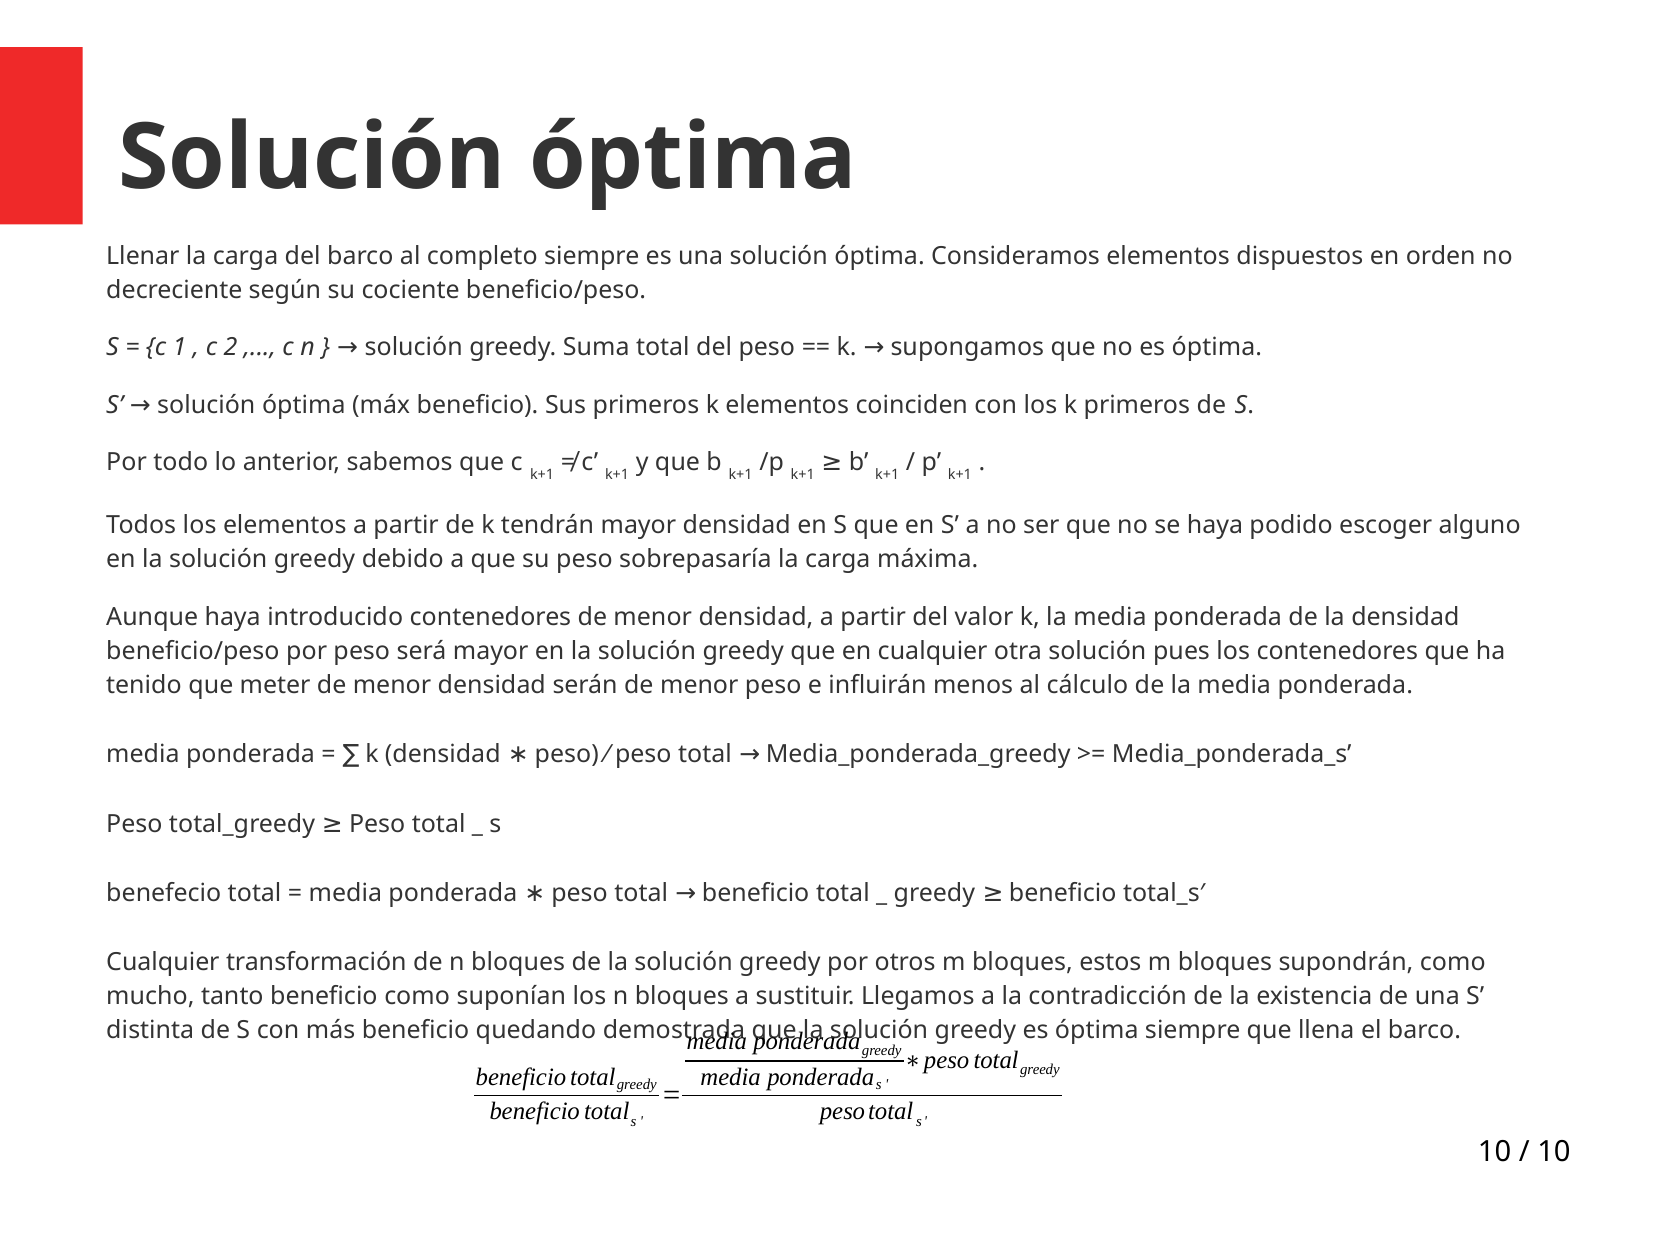

# Solución óptima
Llenar la carga del barco al completo siempre es una solución óptima. Consideramos elementos dispuestos en orden no decreciente según su cociente beneficio/peso.
S = {c 1 , c 2 ,..., c n } → solución greedy. Suma total del peso == k. → supongamos que no es óptima.
S’ → solución óptima (máx beneficio). Sus primeros k elementos coinciden con los k primeros de S.
Por todo lo anterior, sabemos que c k+1 ≠ c’ k+1 y que b k+1 /p k+1 ≥ b’ k+1 / p’ k+1 .
Todos los elementos a partir de k tendrán mayor densidad en S que en S’ a no ser que no se haya podido escoger alguno en la solución greedy debido a que su peso sobrepasaría la carga máxima.
Aunque haya introducido contenedores de menor densidad, a partir del valor k, la media ponderada de la densidad beneficio/peso por peso será mayor en la solución greedy que en cualquier otra solución pues los contenedores que ha tenido que meter de menor densidad serán de menor peso e influirán menos al cálculo de la media ponderada.
media ponderada = ∑ k (densidad ∗ peso) ⁄ peso total → Media_ponderada_greedy >= Media_ponderada_s’
Peso total_greedy ≥ Peso total _ s
benefecio total = media ponderada ∗ peso total → beneficio total _ greedy ≥ beneficio total_s′
Cualquier transformación de n bloques de la solución greedy por otros m bloques, estos m bloques supondrán, como mucho, tanto beneficio como suponían los n bloques a sustituir. Llegamos a la contradicción de la existencia de una S’ distinta de S con más beneficio quedando demostrada que la solución greedy es óptima siempre que llena el barco.
10